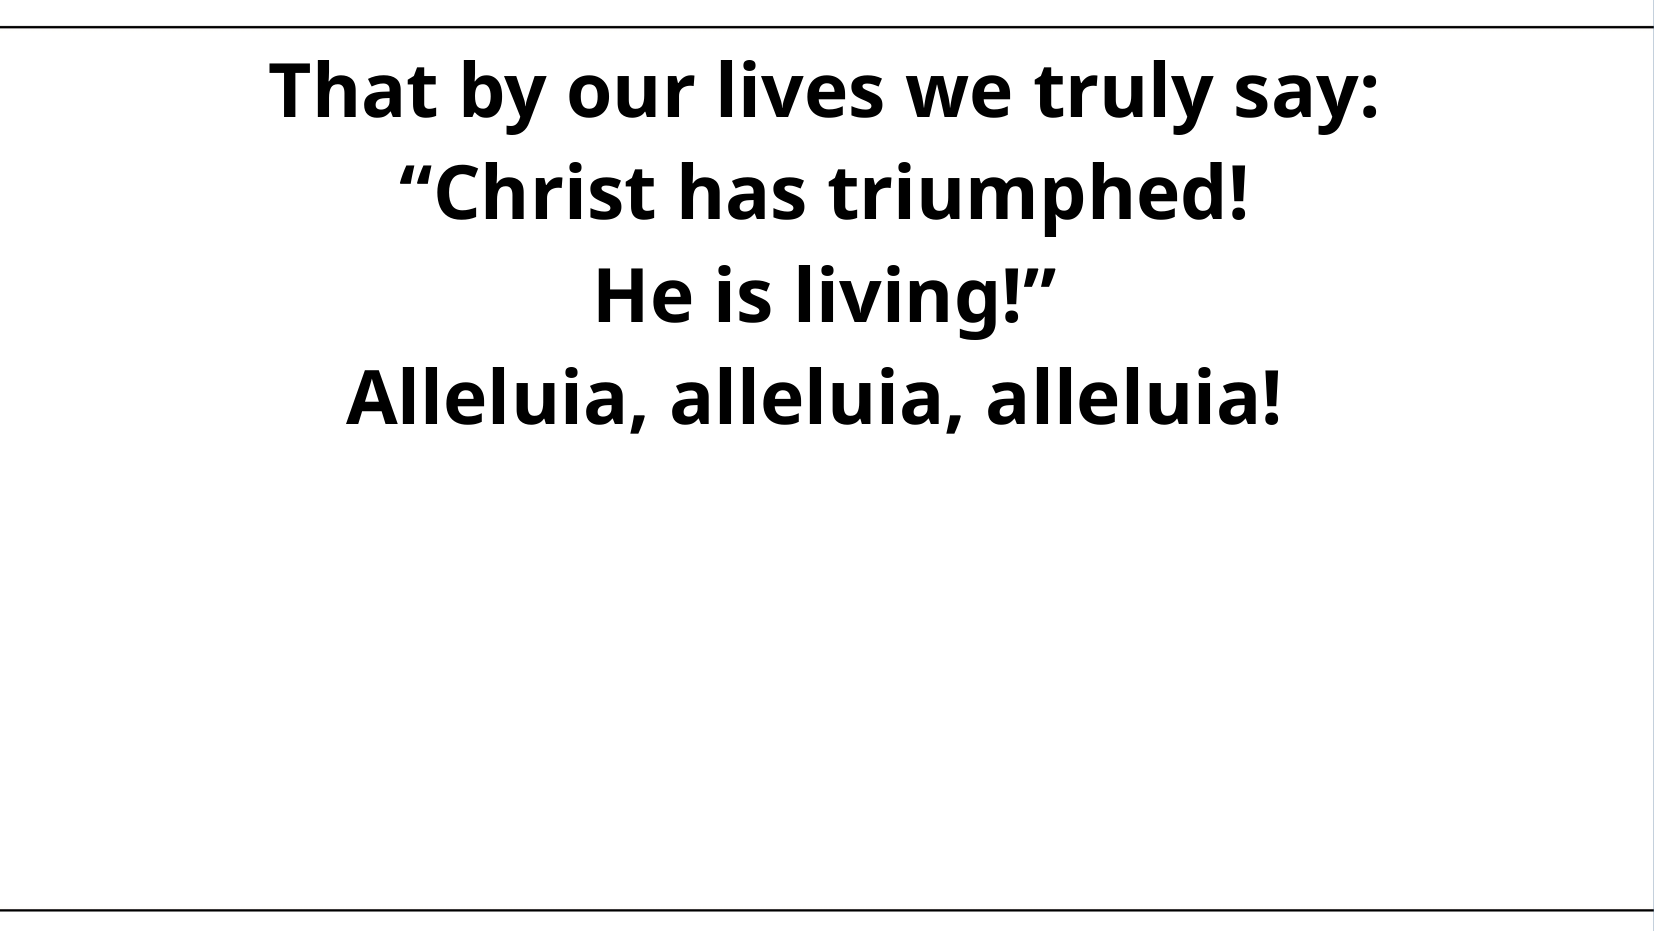

That by our lives we truly say:
“Christ has triumphed!
He is living!”
Alleluia, alleluia, alleluia!